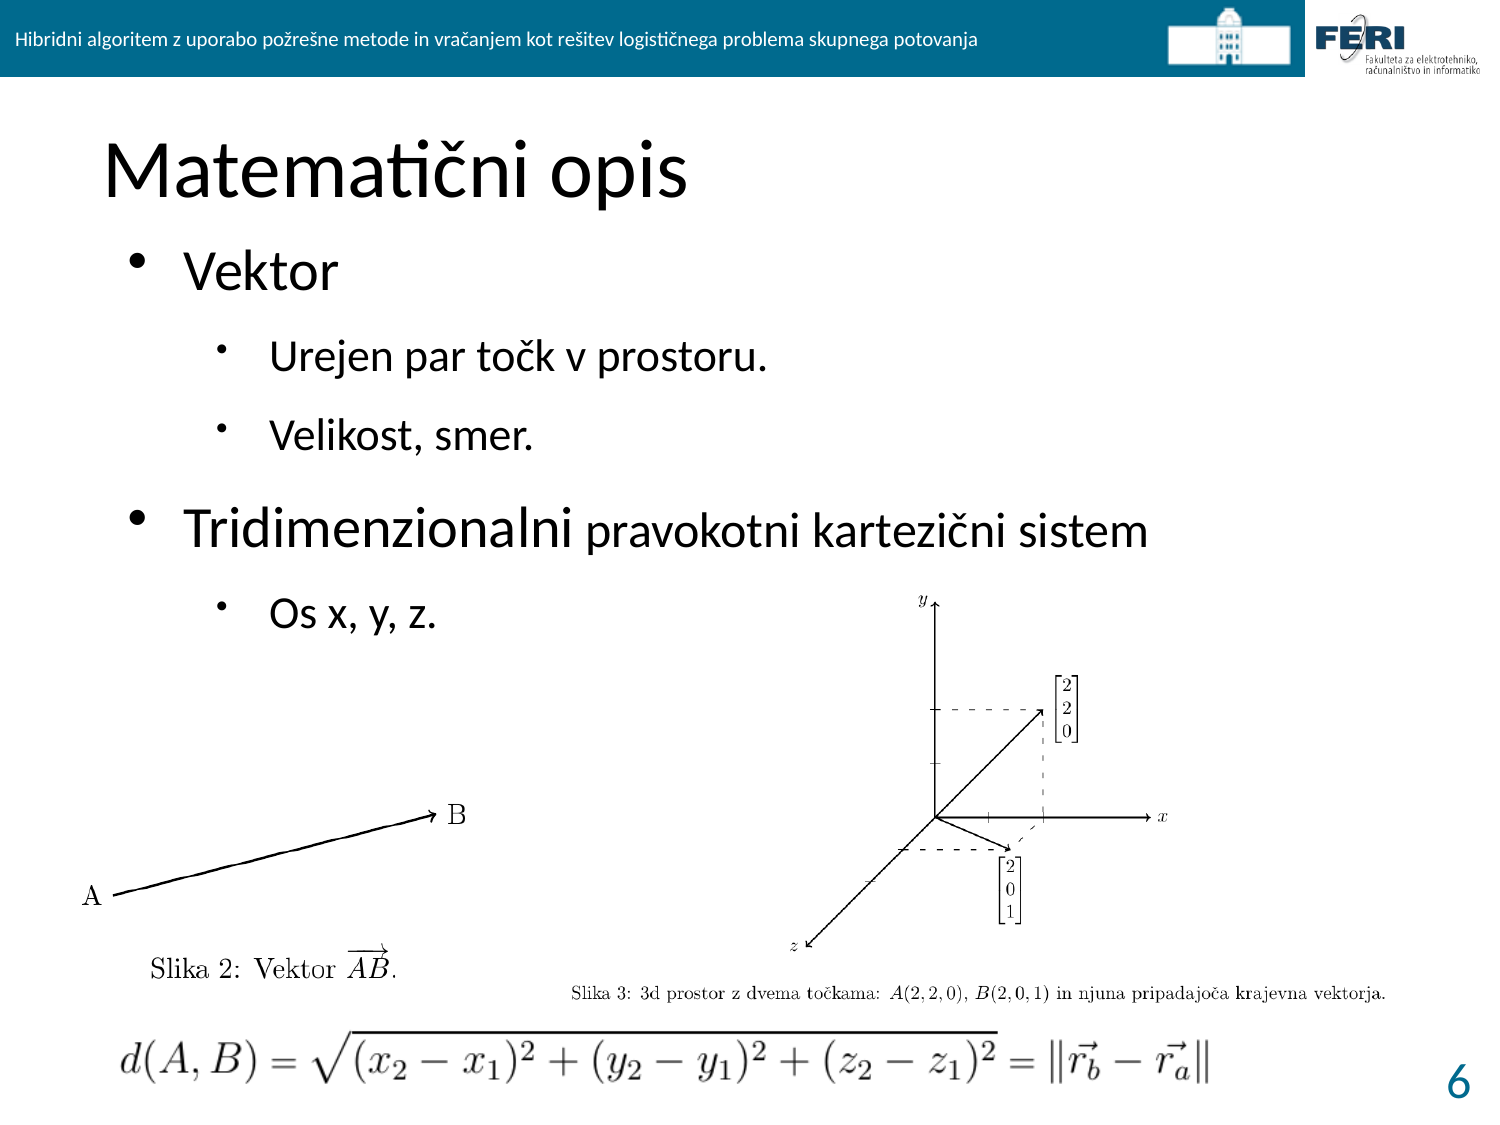

Hibridni algoritem z uporabo požrešne metode in vračanjem kot rešitev logističnega problema skupnega potovanja
# Matematični opis
Vektor
Urejen par točk v prostoru.
Velikost, smer.
Tridimenzionalni pravokotni kartezični sistem
Os x, y, z.